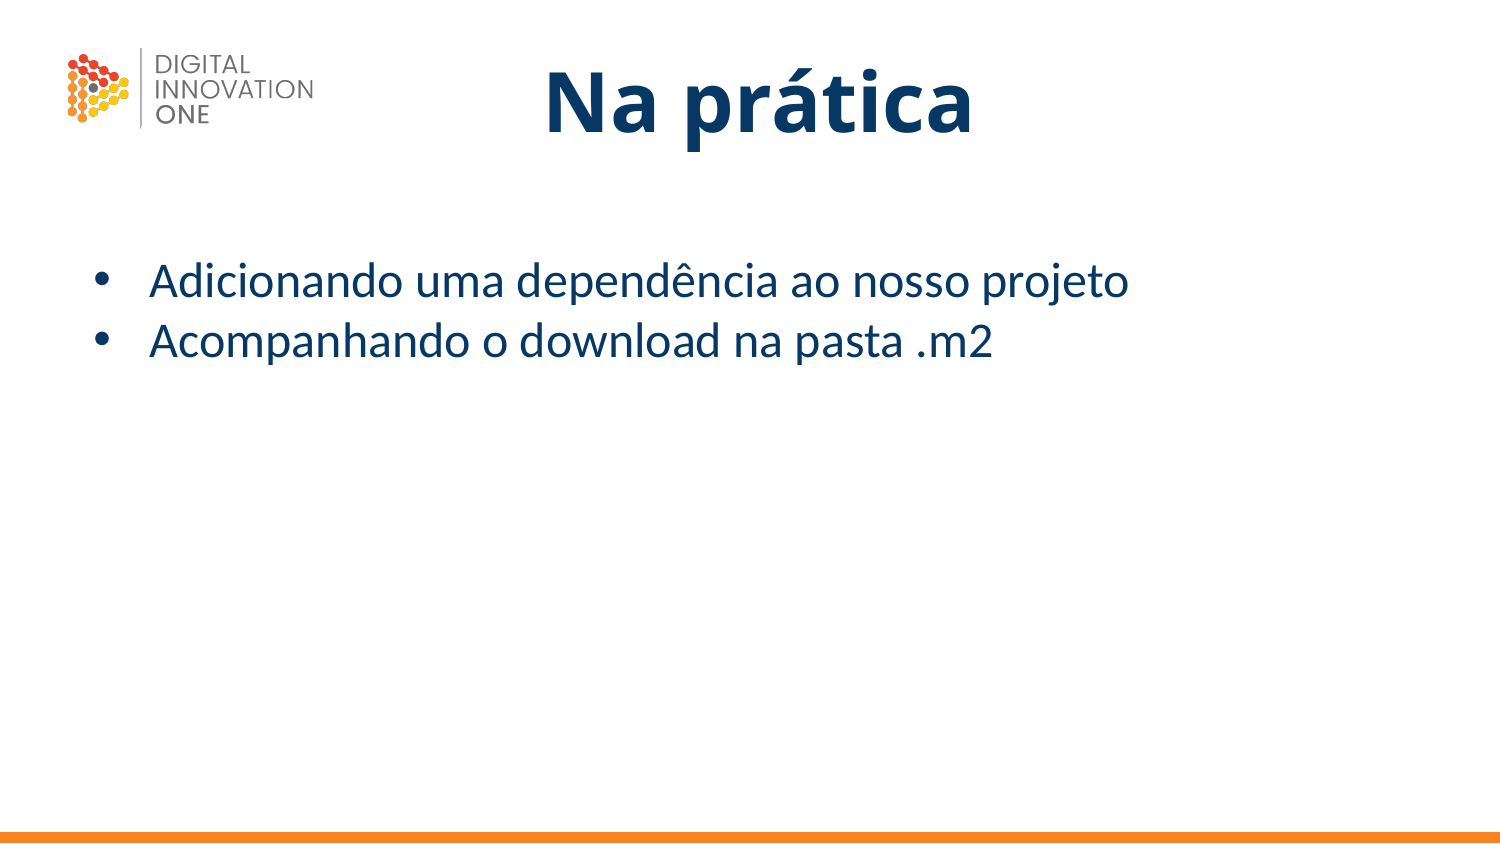

# Na prática
Adicionando uma dependência ao nosso projeto
Acompanhando o download na pasta .m2